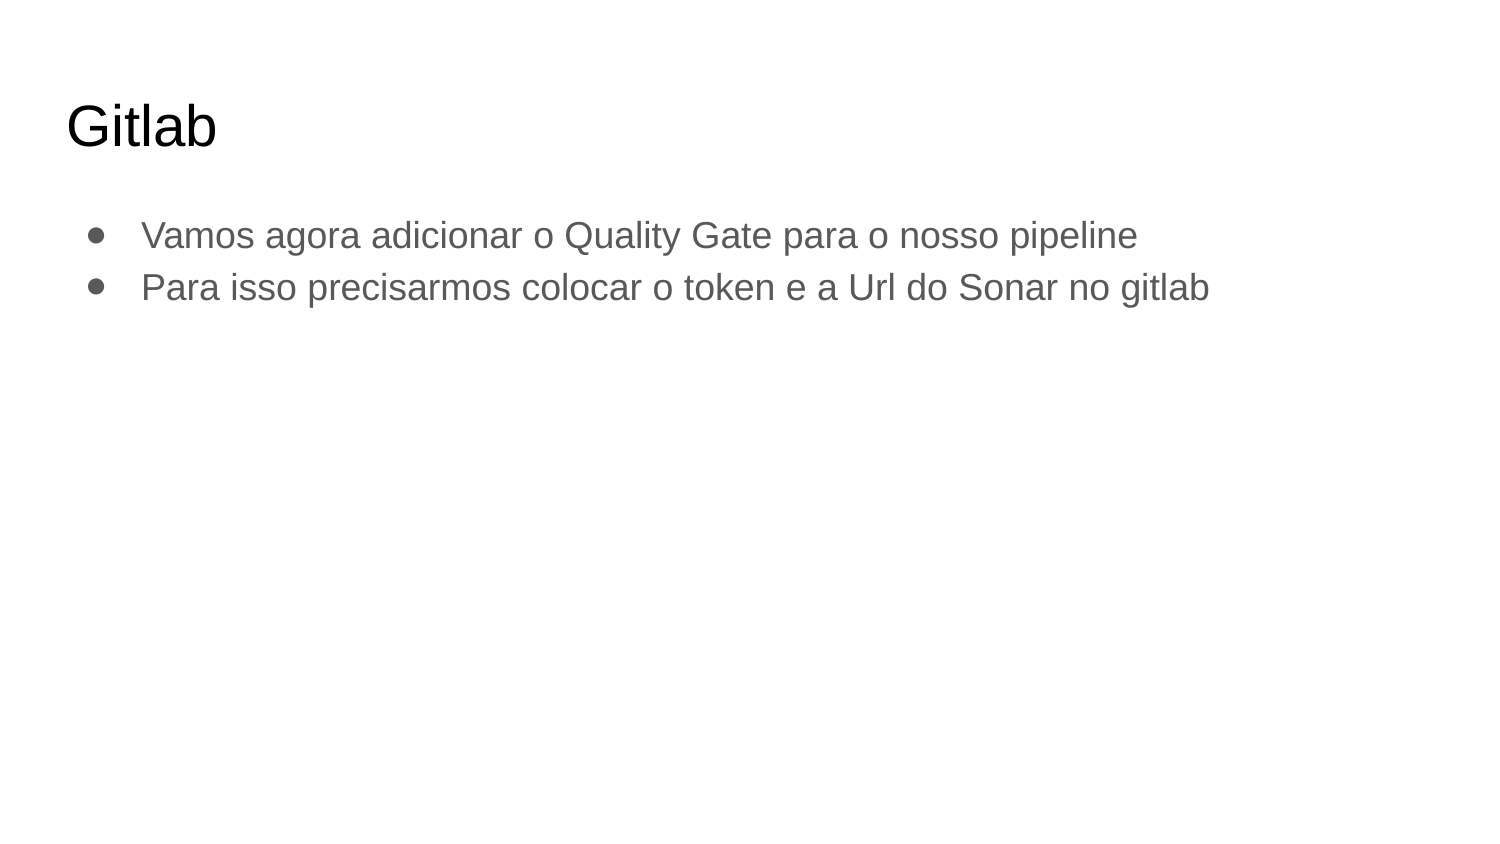

# Gitlab
Vamos agora adicionar o Quality Gate para o nosso pipeline
Para isso precisarmos colocar o token e a Url do Sonar no gitlab